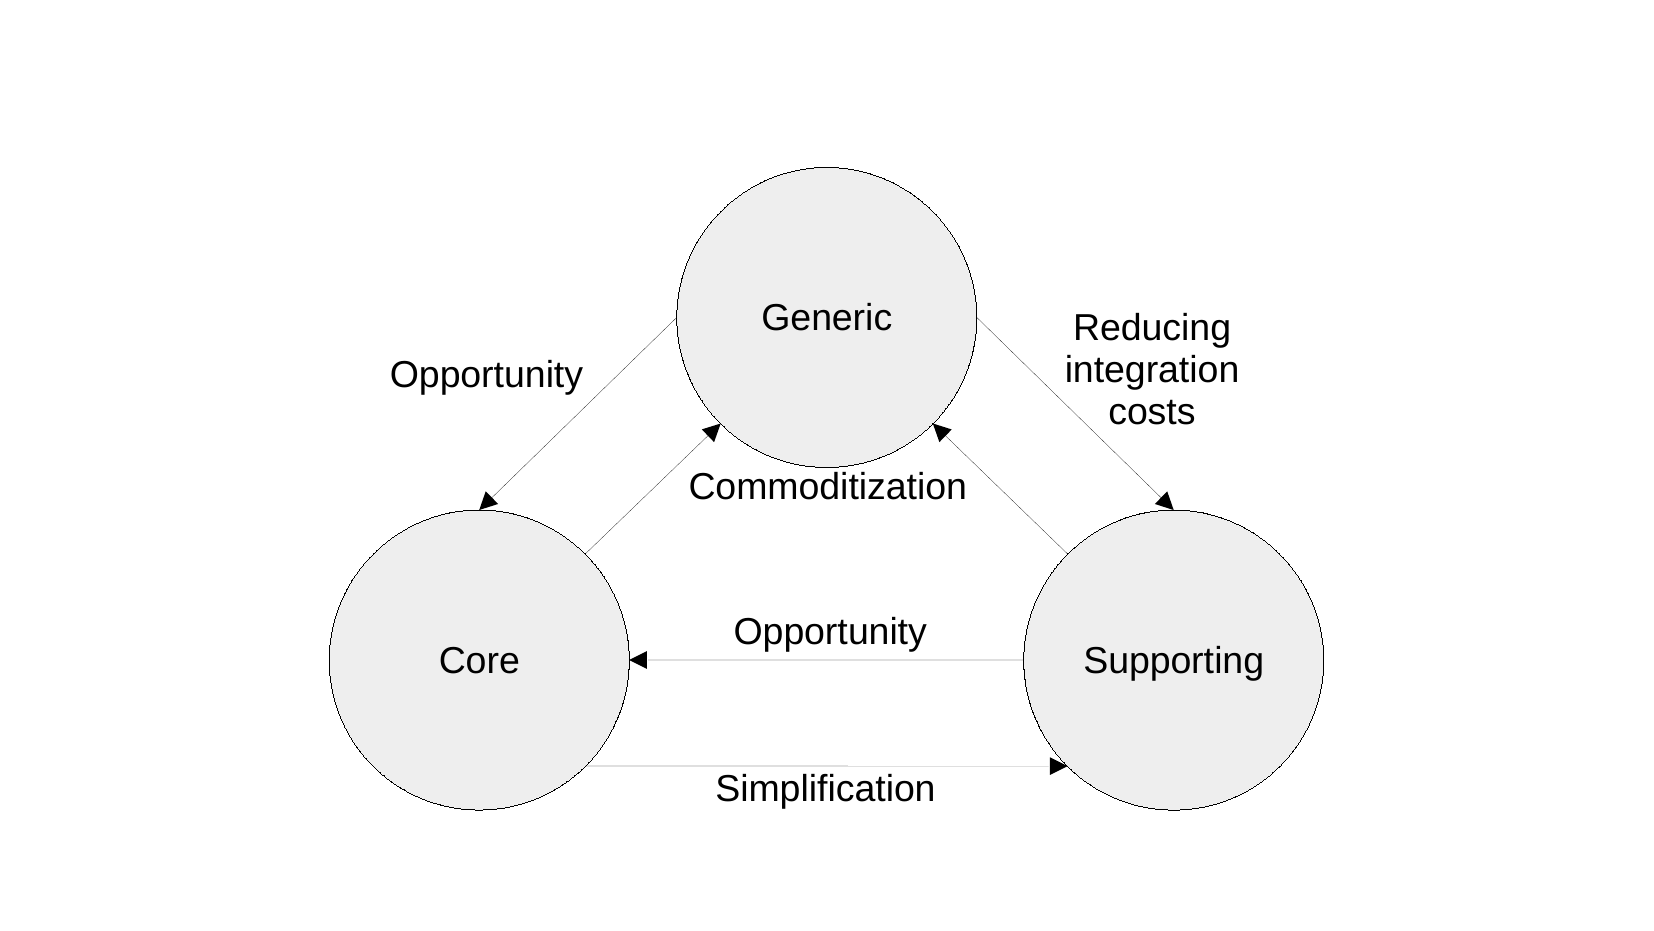

Generic
Reducing
integration
costs
Opportunity
Commoditization
Core
Supporting
Opportunity
Simplification